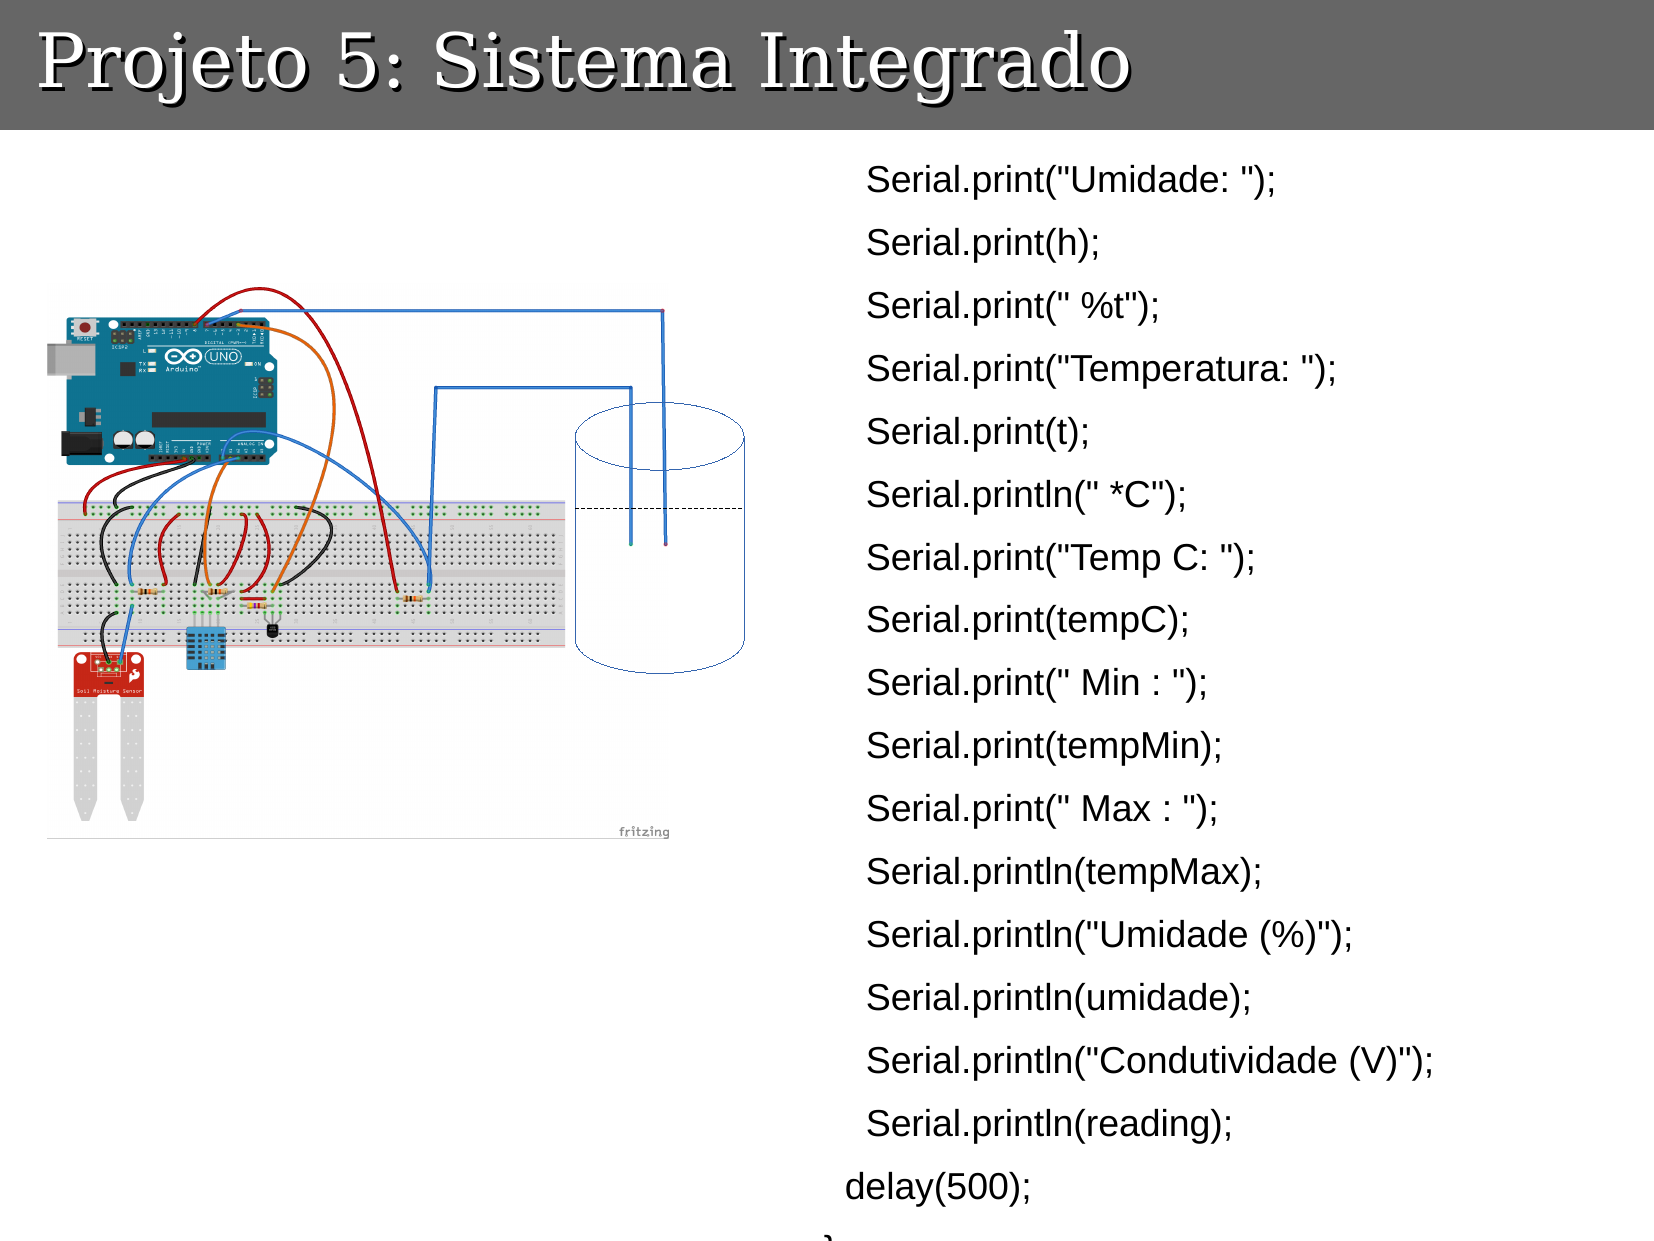

# Projeto 5: Sistema Integrado
 Serial.print("Umidade: ");
 Serial.print(h);
 Serial.print(" %t");
 Serial.print("Temperatura: ");
 Serial.print(t);
 Serial.println(" *C");
 Serial.print("Temp C: ");
 Serial.print(tempC);
 Serial.print(" Min : ");
 Serial.print(tempMin);
 Serial.print(" Max : ");
 Serial.println(tempMax);
 Serial.println("Umidade (%)");
 Serial.println(umidade);
 Serial.println("Condutividade (V)");
 Serial.println(reading);
 delay(500);
}